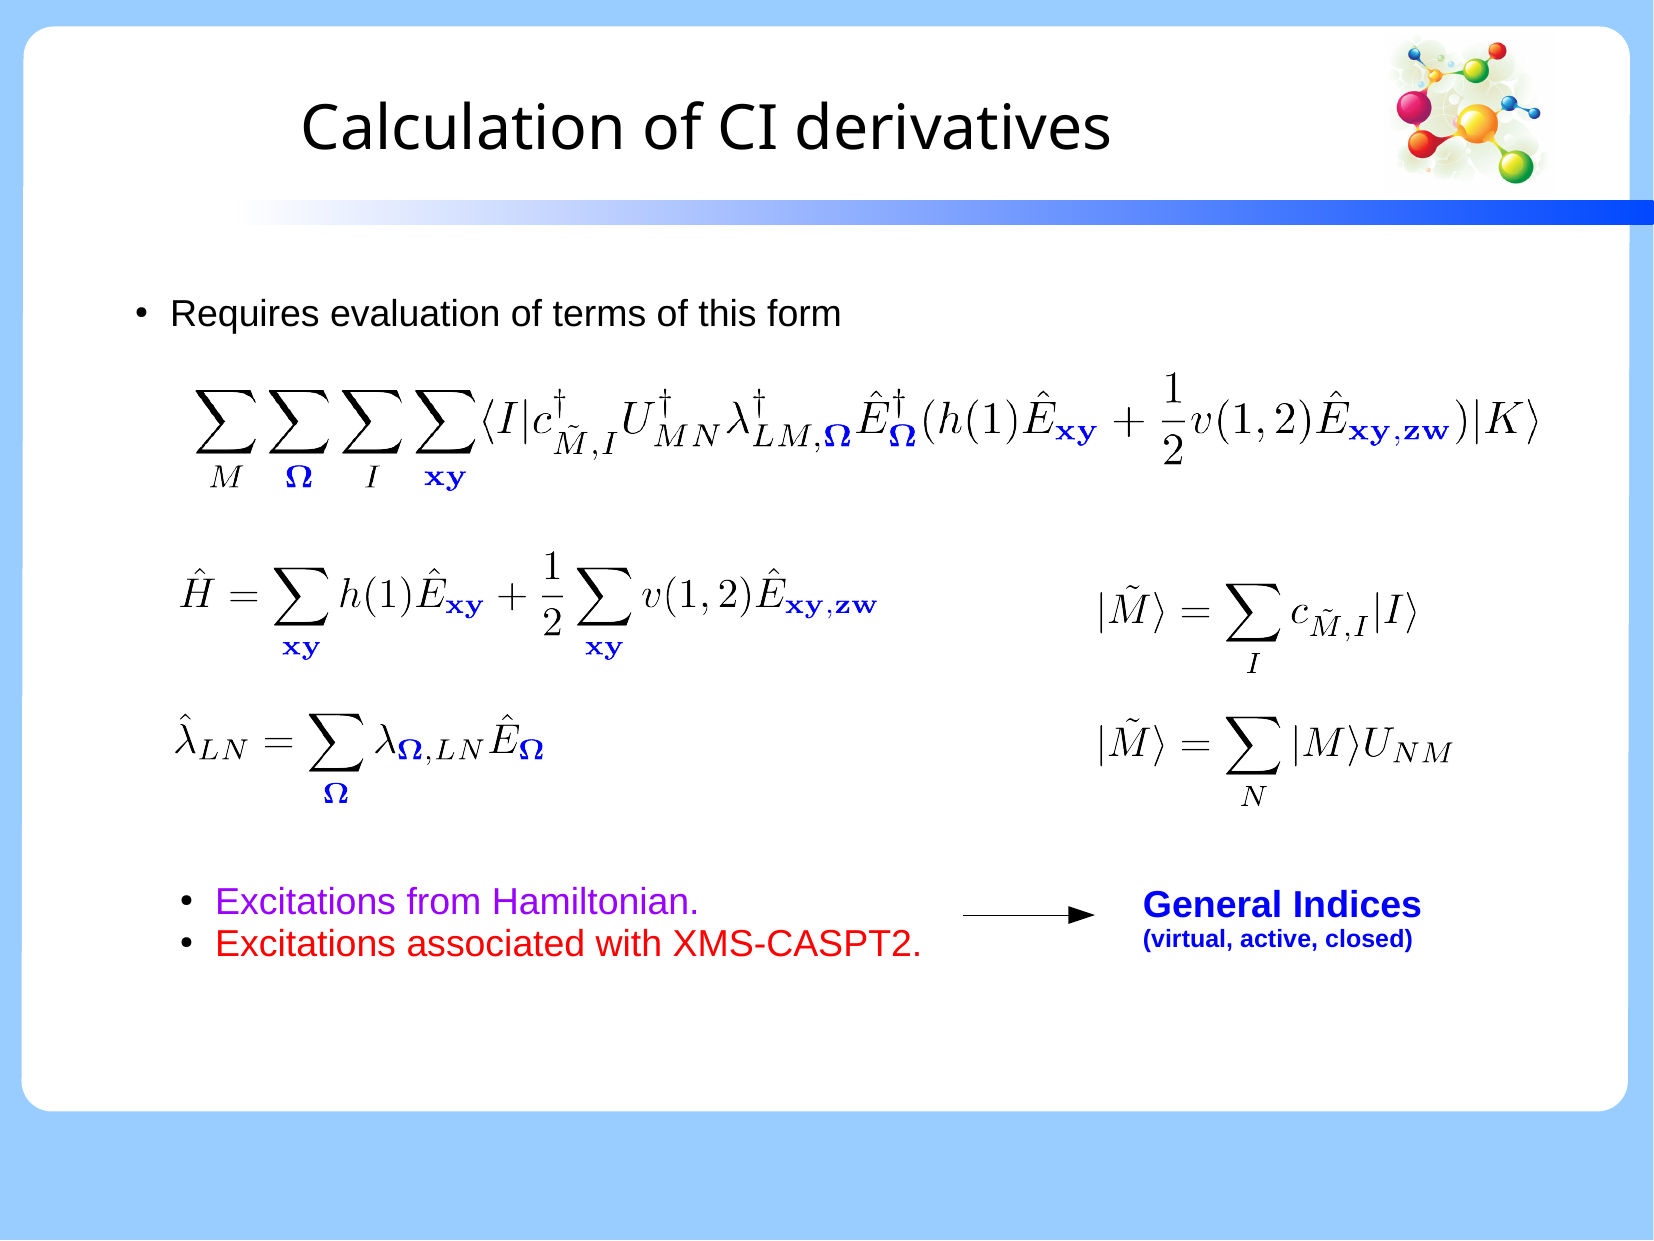

# Calculation of CI derivatives
Requires evaluation of terms of this form
Excitations from Hamiltonian.
Excitations associated with XMS-CASPT2.
General Indices
(virtual, active, closed)